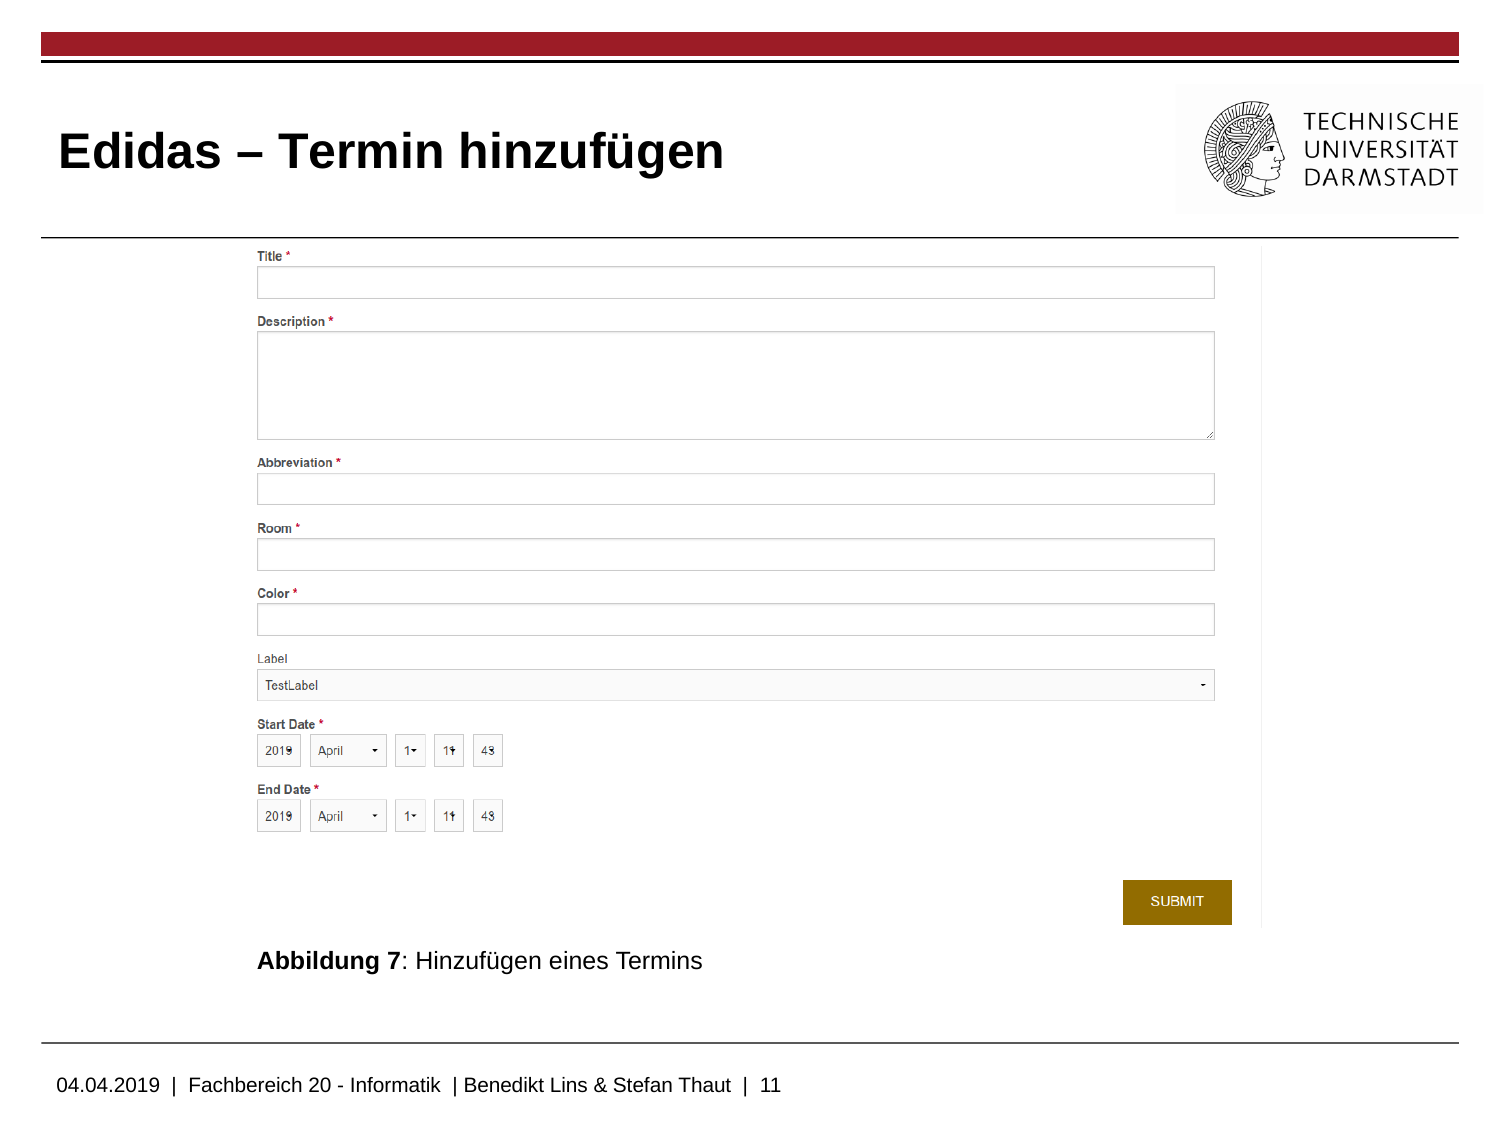

# Edidas – Termin hinzufügen
Abbildung 7: Hinzufügen eines Termins